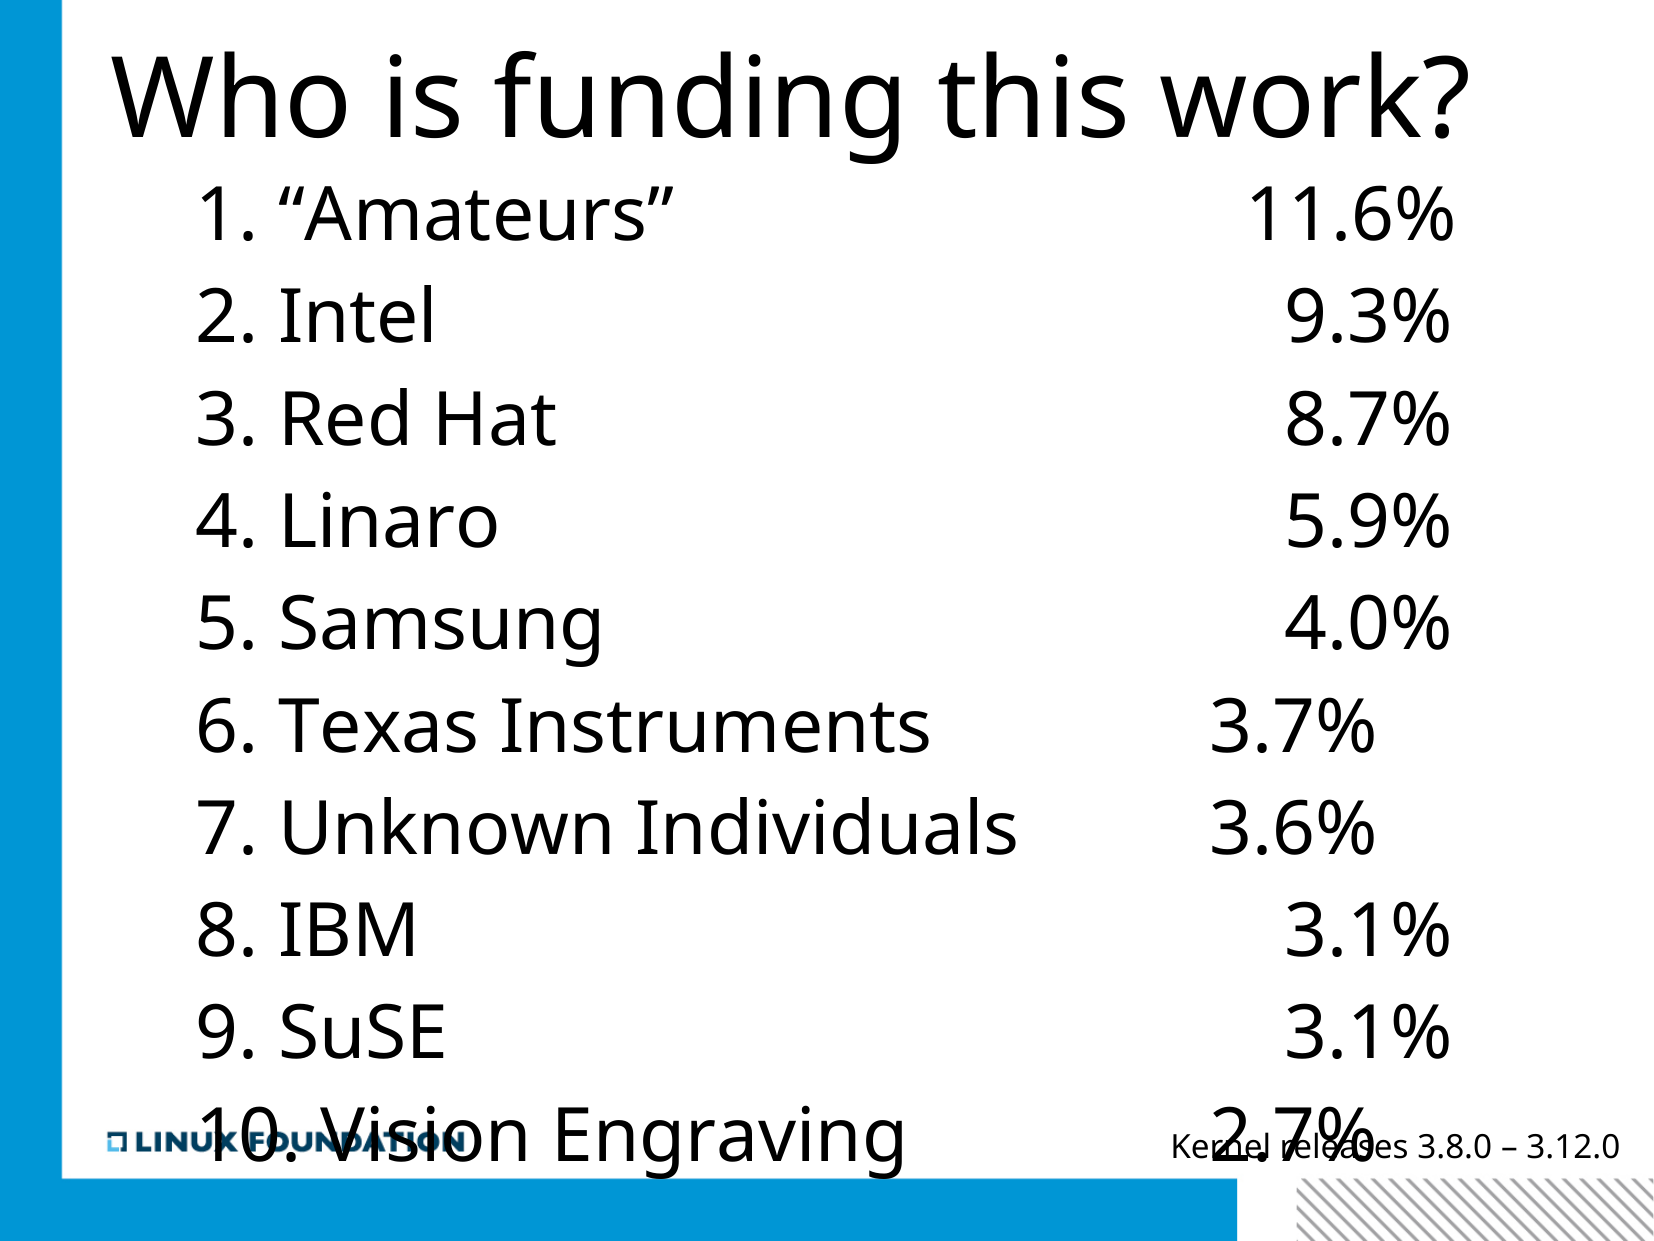

Who is funding this work?
1. “Amateurs”								11.6%
2. Intel											 9.3%
3. Red Hat										 8.7%
4. Linaro										 5.9%
5. Samsung									 4.0%
6. Texas Instruments				 3.7%
7. Unknown Individuals			 3.6%
8. IBM												 3.1%
9. SuSE											 3.1%
10. Vision Engraving				 2.7%
Kernel releases 3.8.0 – 3.12.0